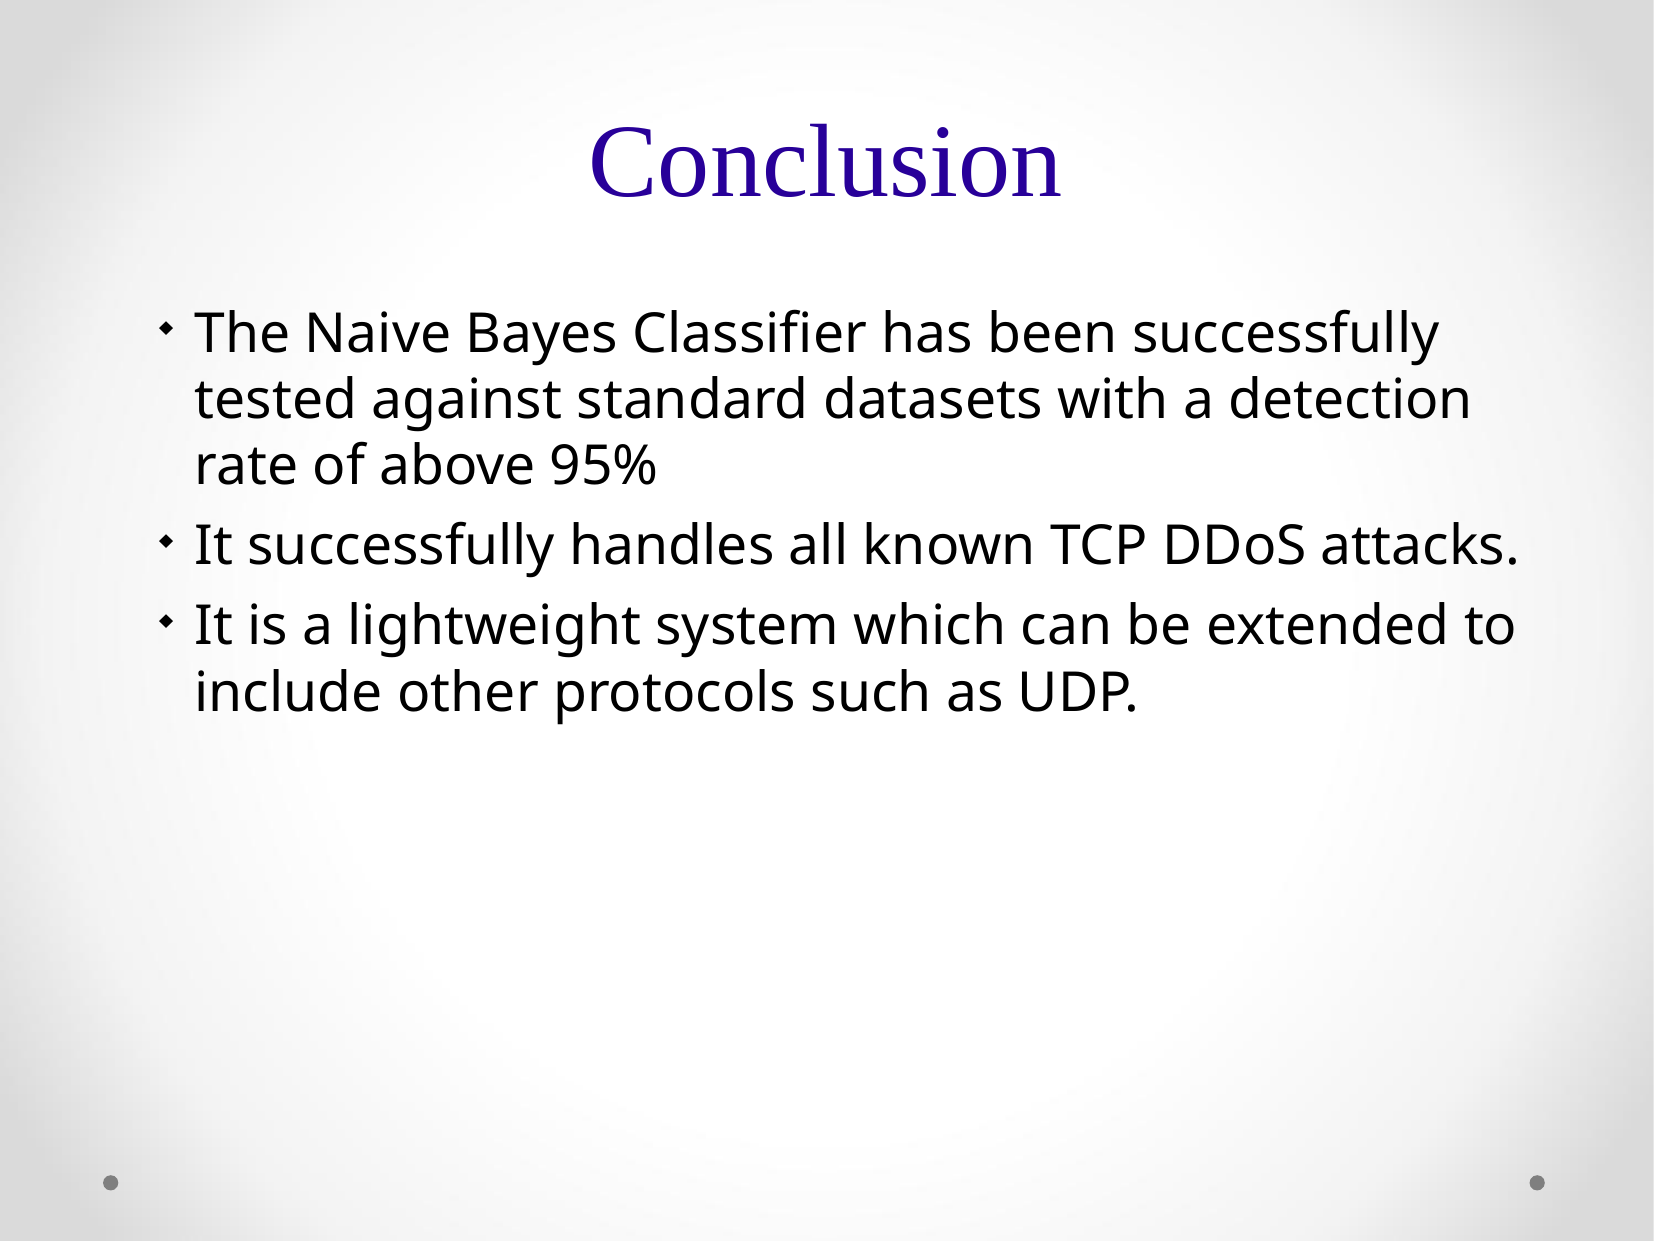

# Conclusion
The Naive Bayes Classifier has been successfully tested against standard datasets with a detection rate of above 95%
It successfully handles all known TCP DDoS attacks.
It is a lightweight system which can be extended to include other protocols such as UDP.